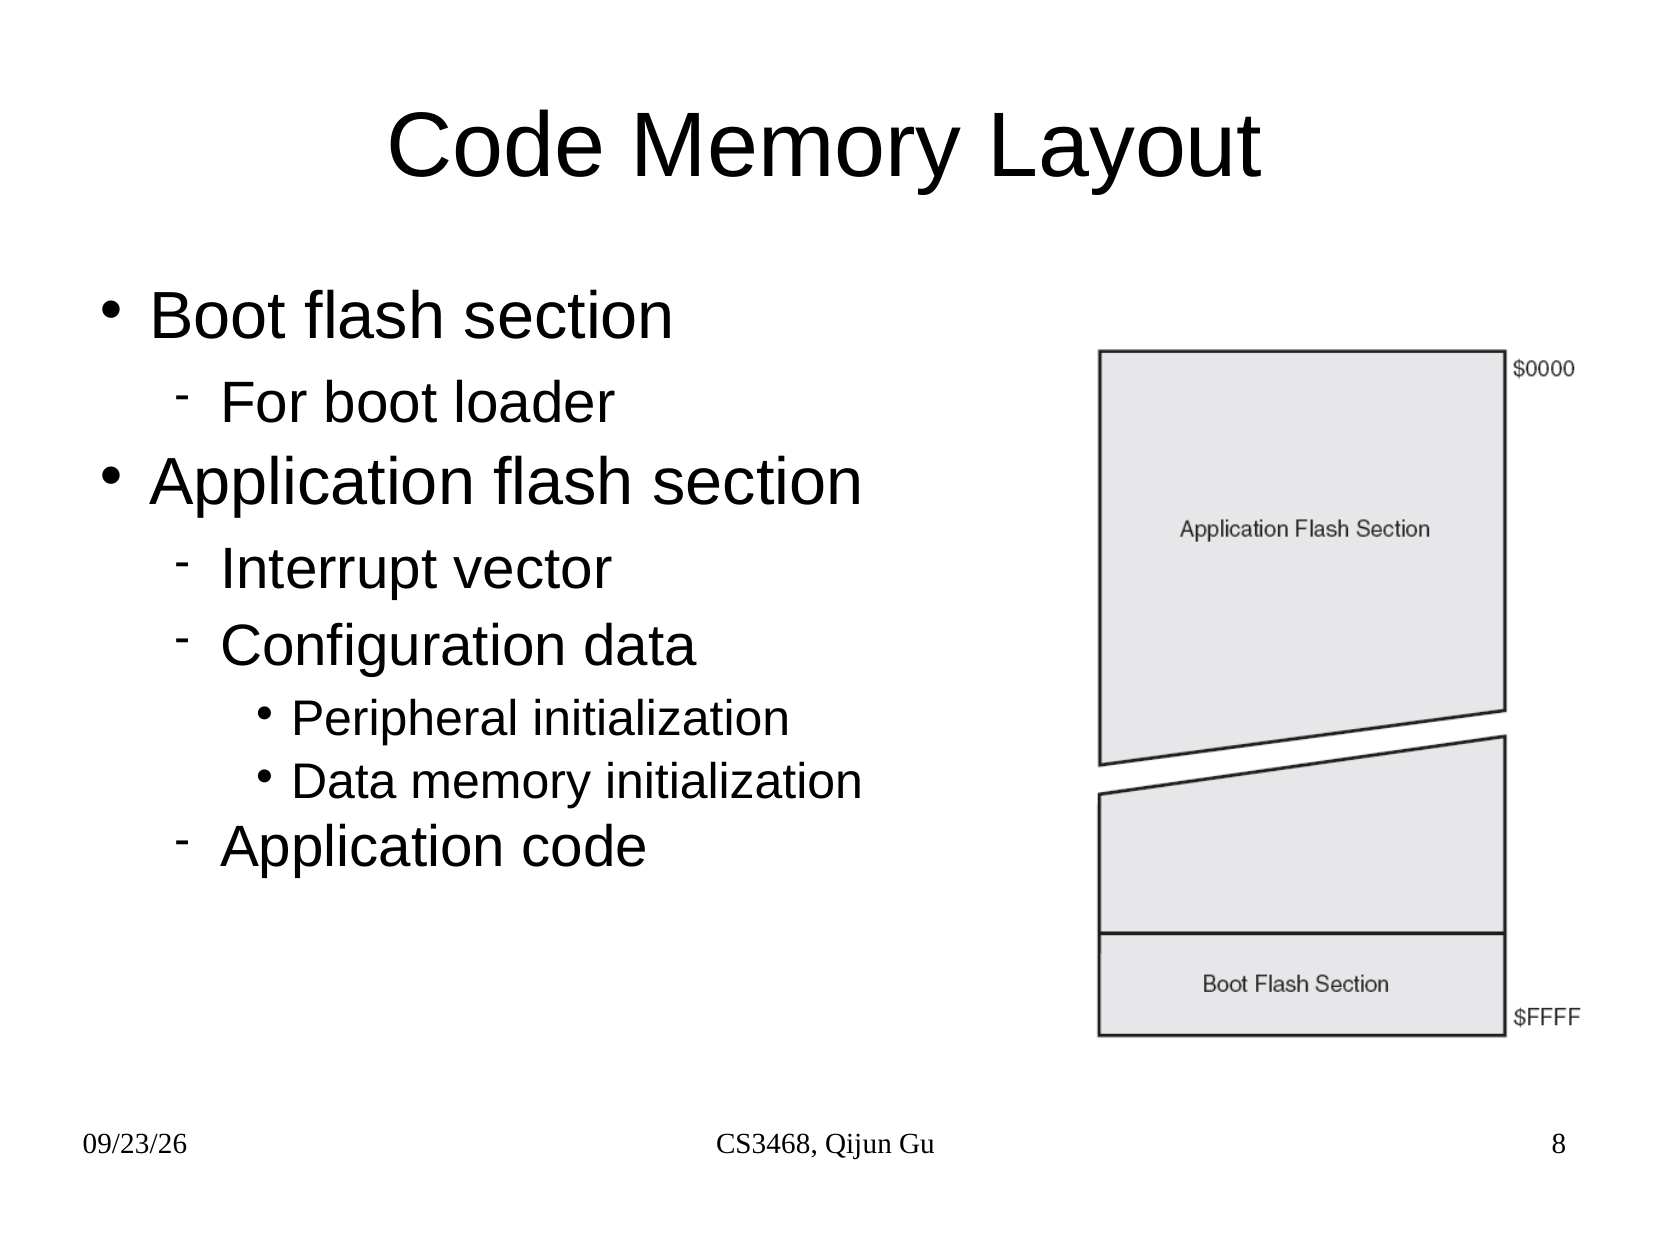

# Code Memory Layout
Boot flash section
For boot loader
Application flash section
Interrupt vector
Configuration data
Peripheral initialization
Data memory initialization
Application code
CS3468, Qijun Gu
8